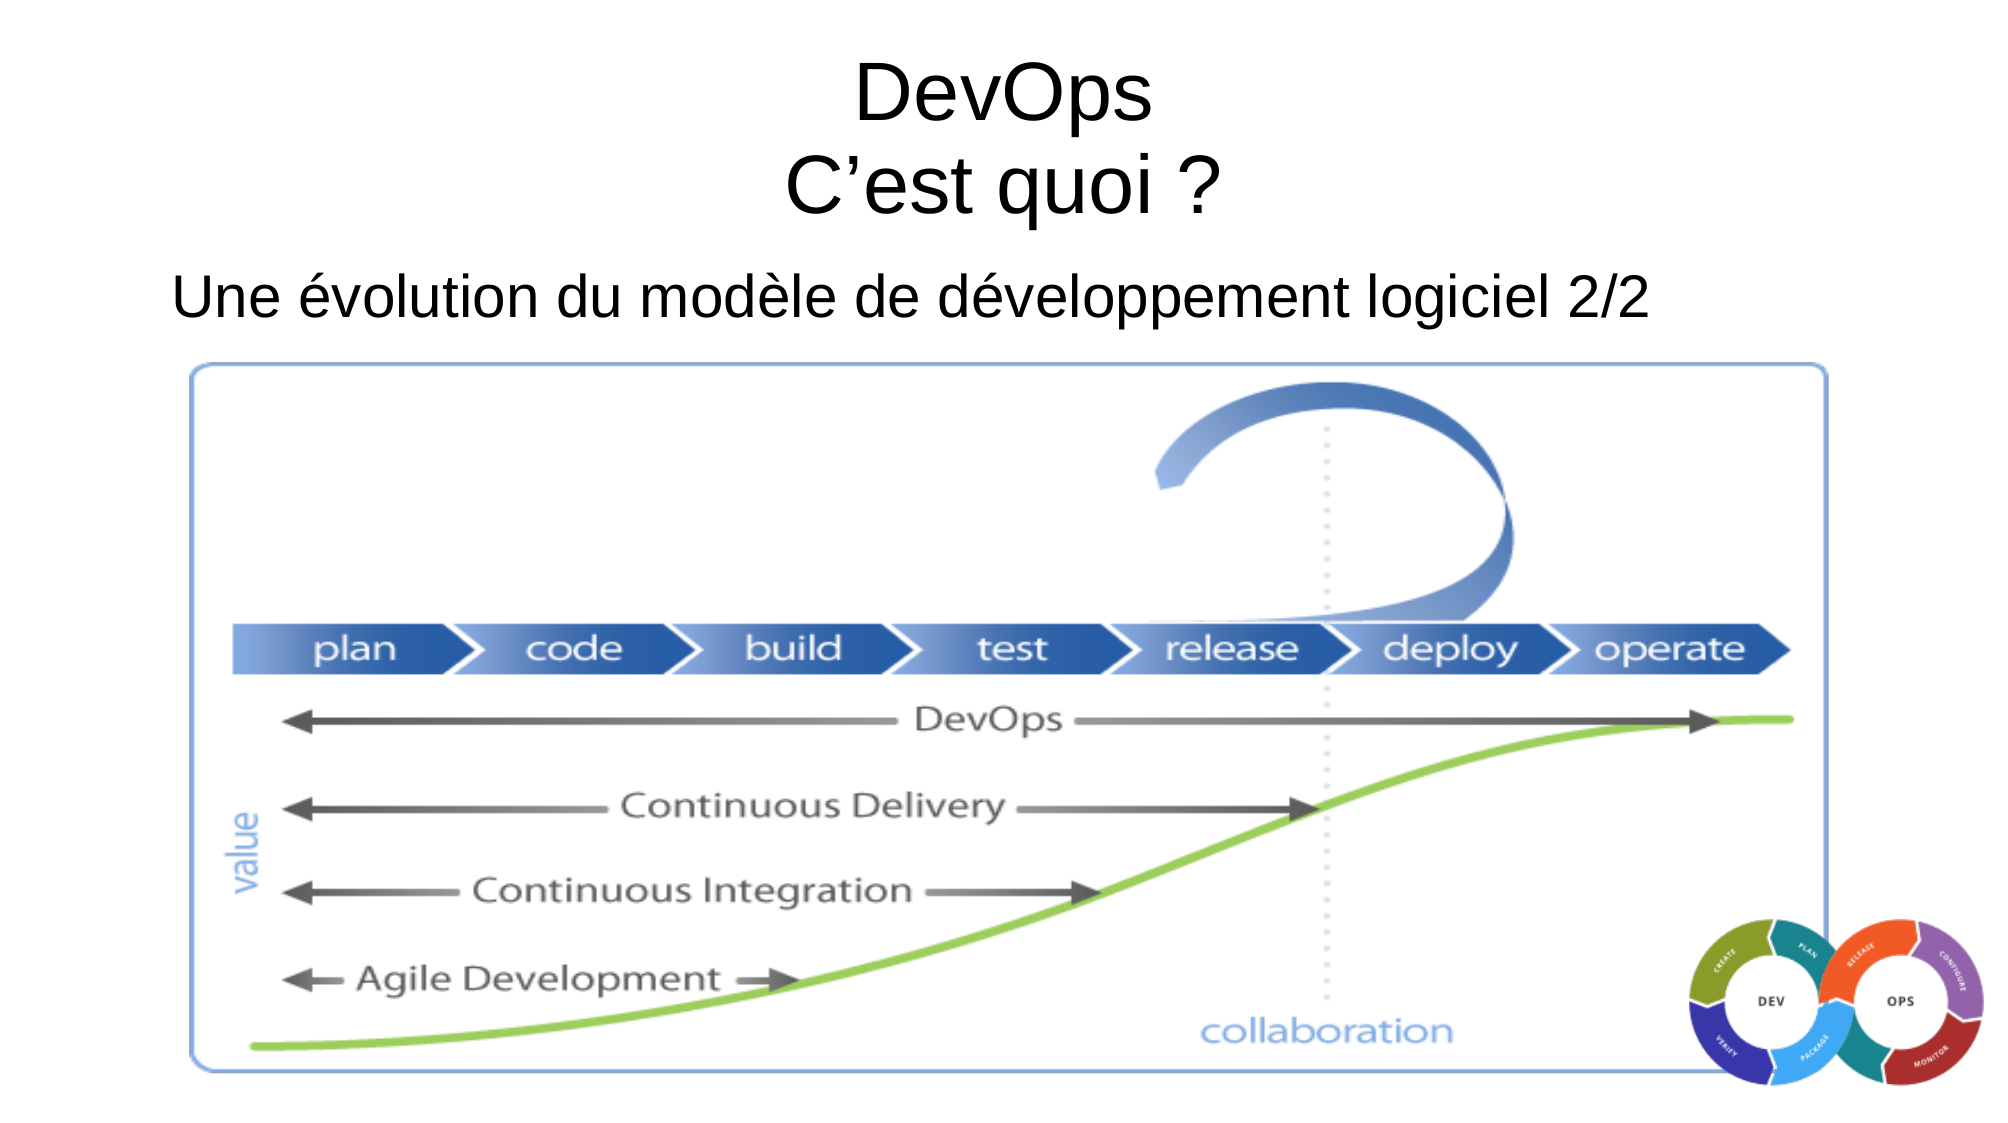

# DevOps C’est quoi ?
Une évolution du modèle de développement logiciel 2/2